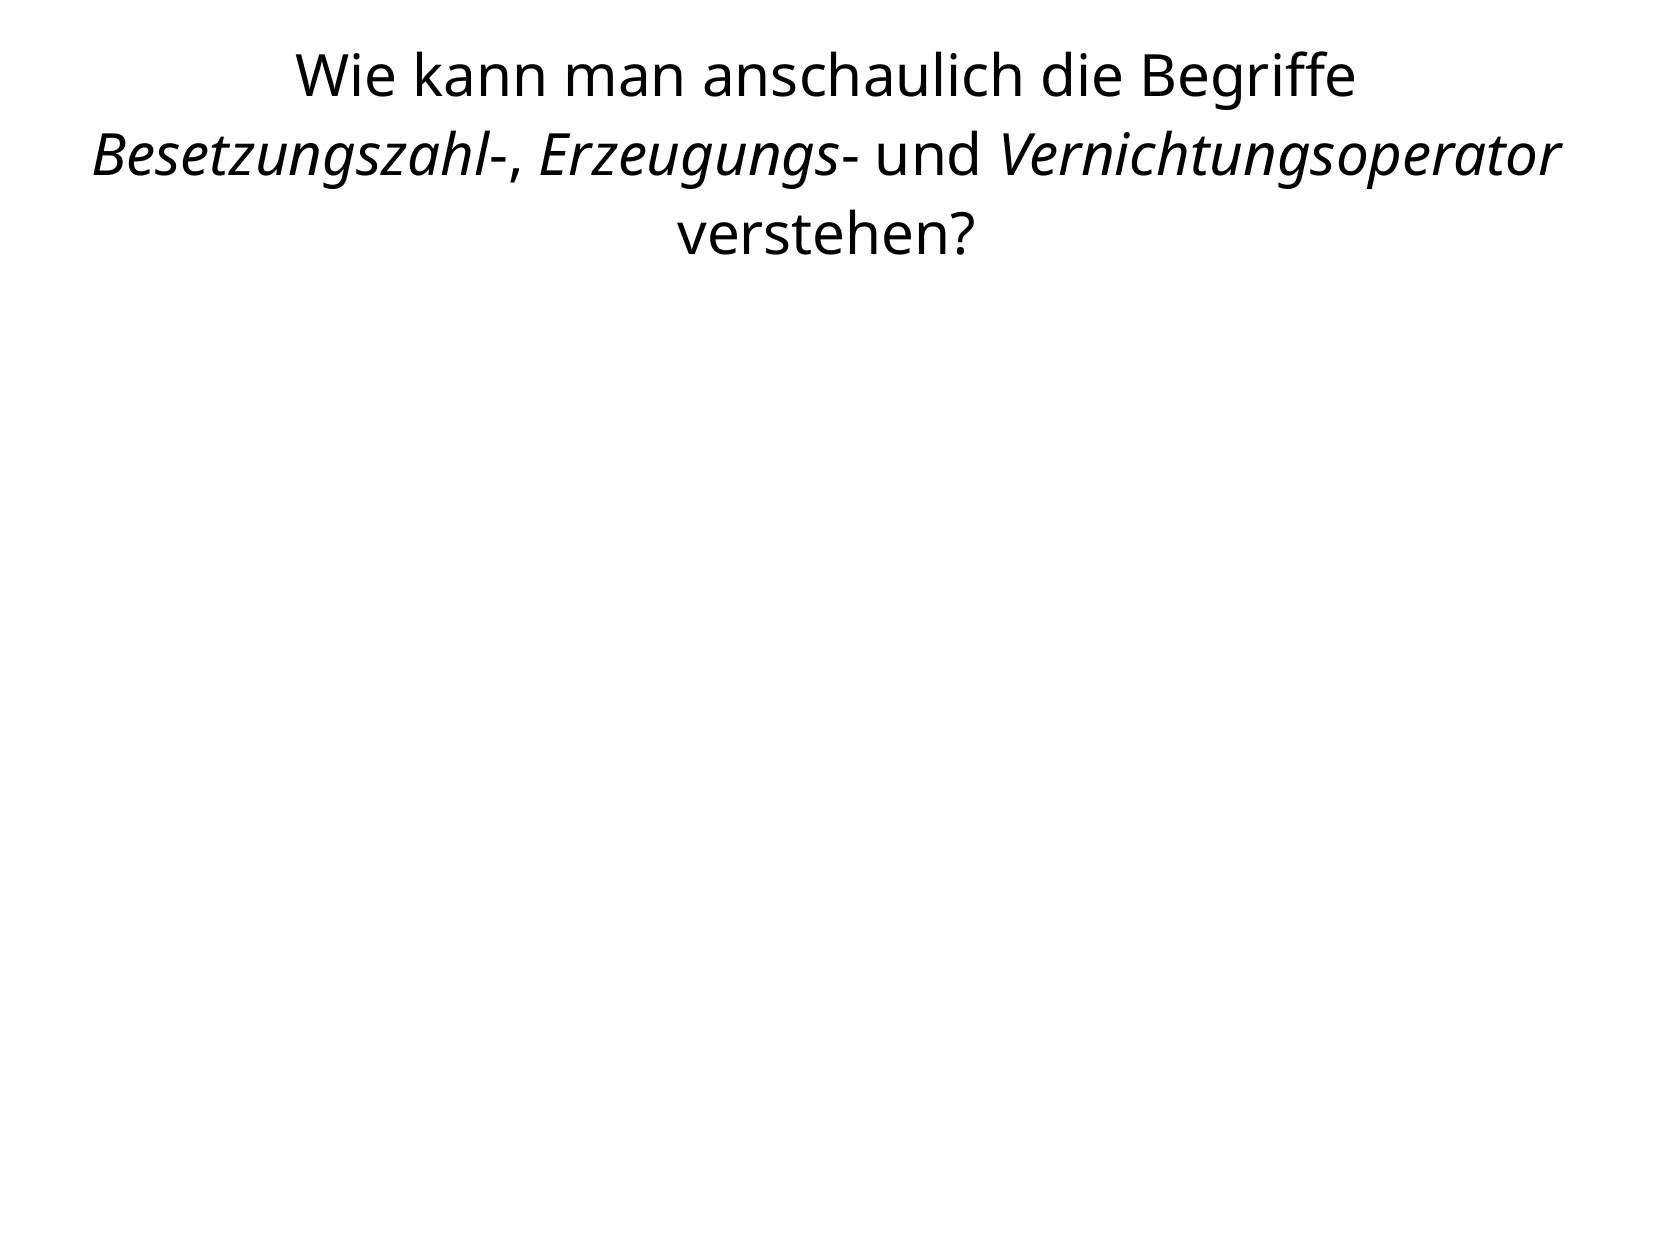

# Wie kann man anschaulich die Begriffe Besetzungszahl-, Erzeugungs- und Vernichtungsoperator verstehen?